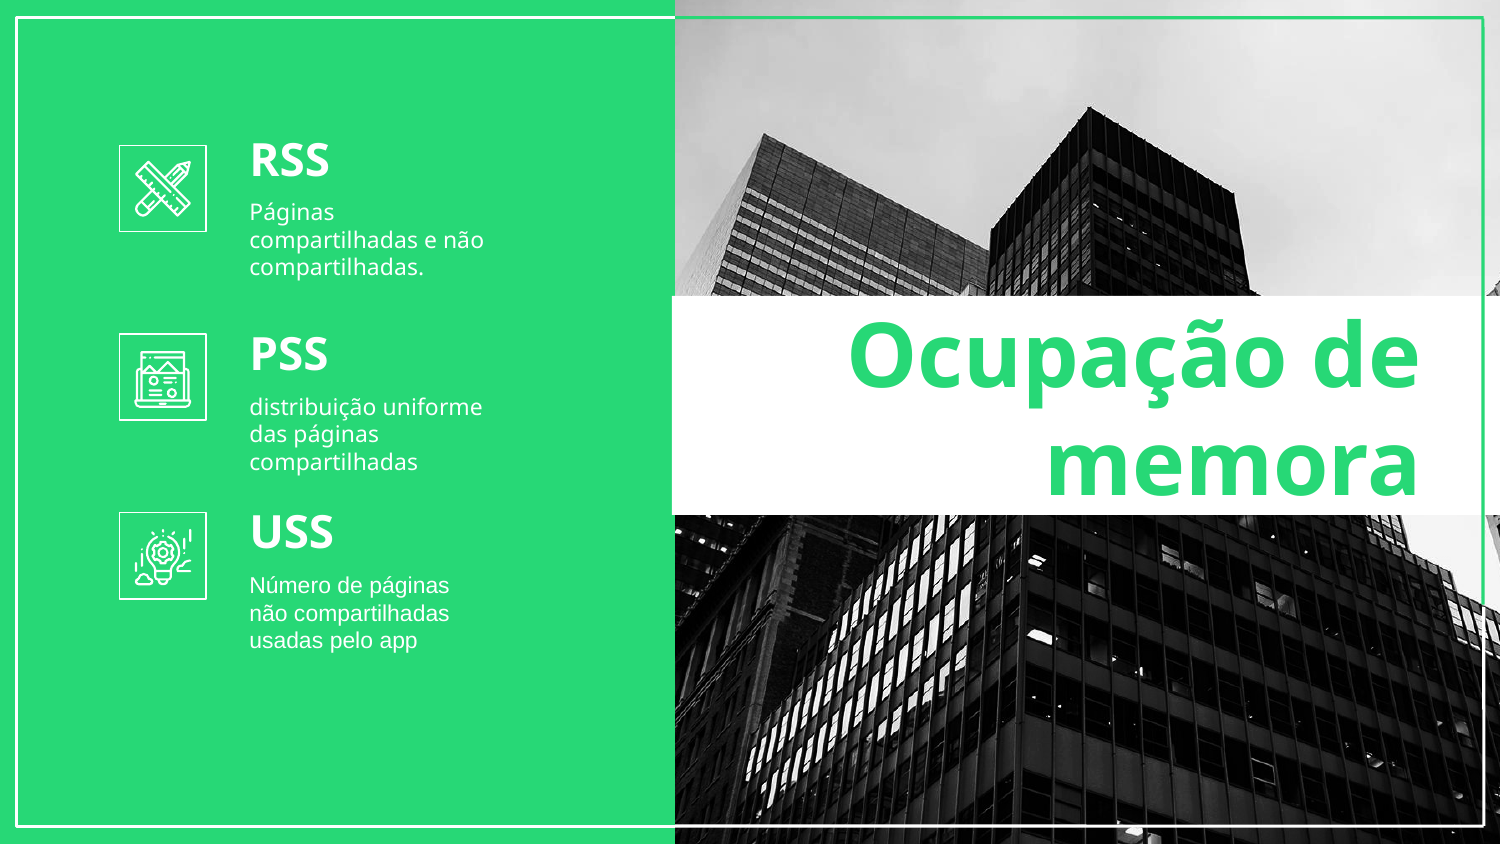

# RSS
Páginas compartilhadas e não compartilhadas.
Ocupação de memora
PSS
distribuição uniforme das páginas compartilhadas
USS
Número de páginas não compartilhadas usadas pelo app